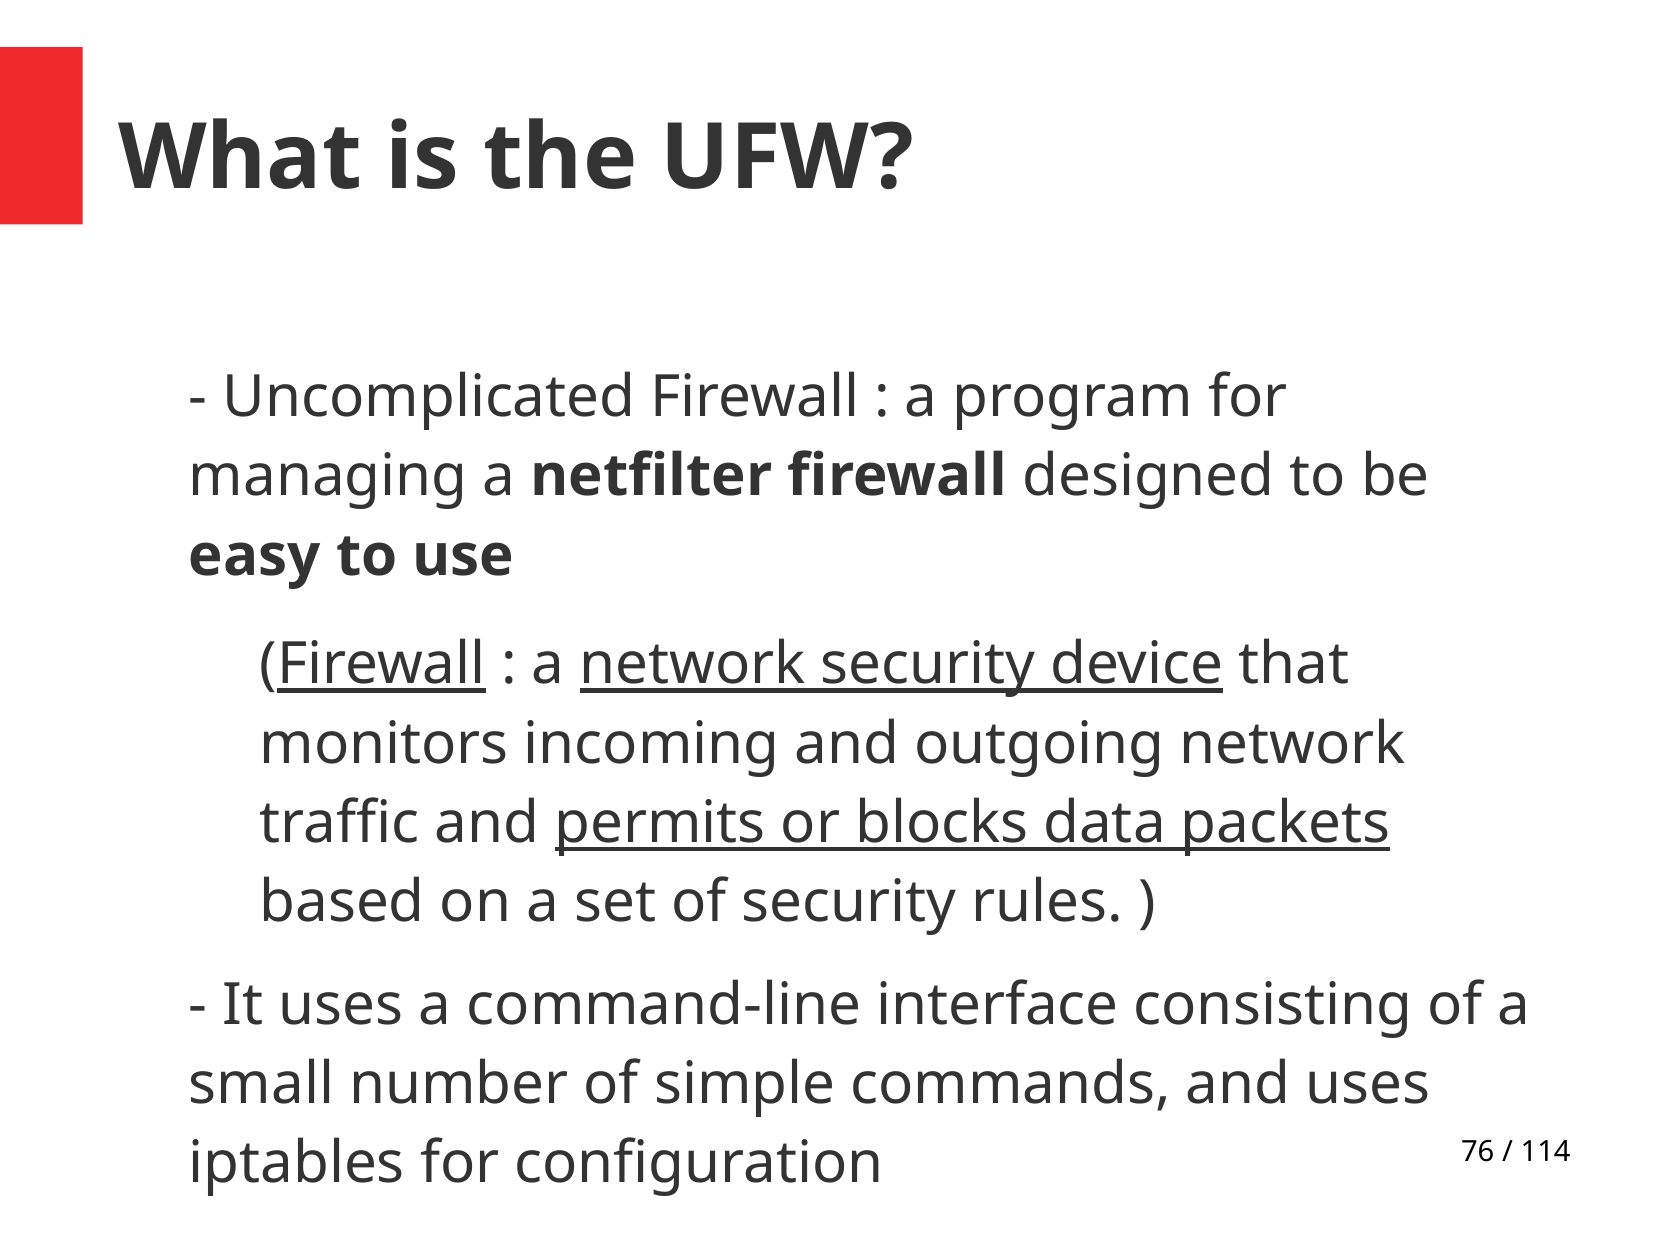

# What is the UFW?
- Uncomplicated Firewall : a program for managing a netfilter firewall designed to be easy to use
(Firewall : a network security device that monitors incoming and outgoing network traffic and permits or blocks data packets based on a set of security rules. )
- It uses a command-line interface consisting of a small number of simple commands, and uses iptables for configuration
76